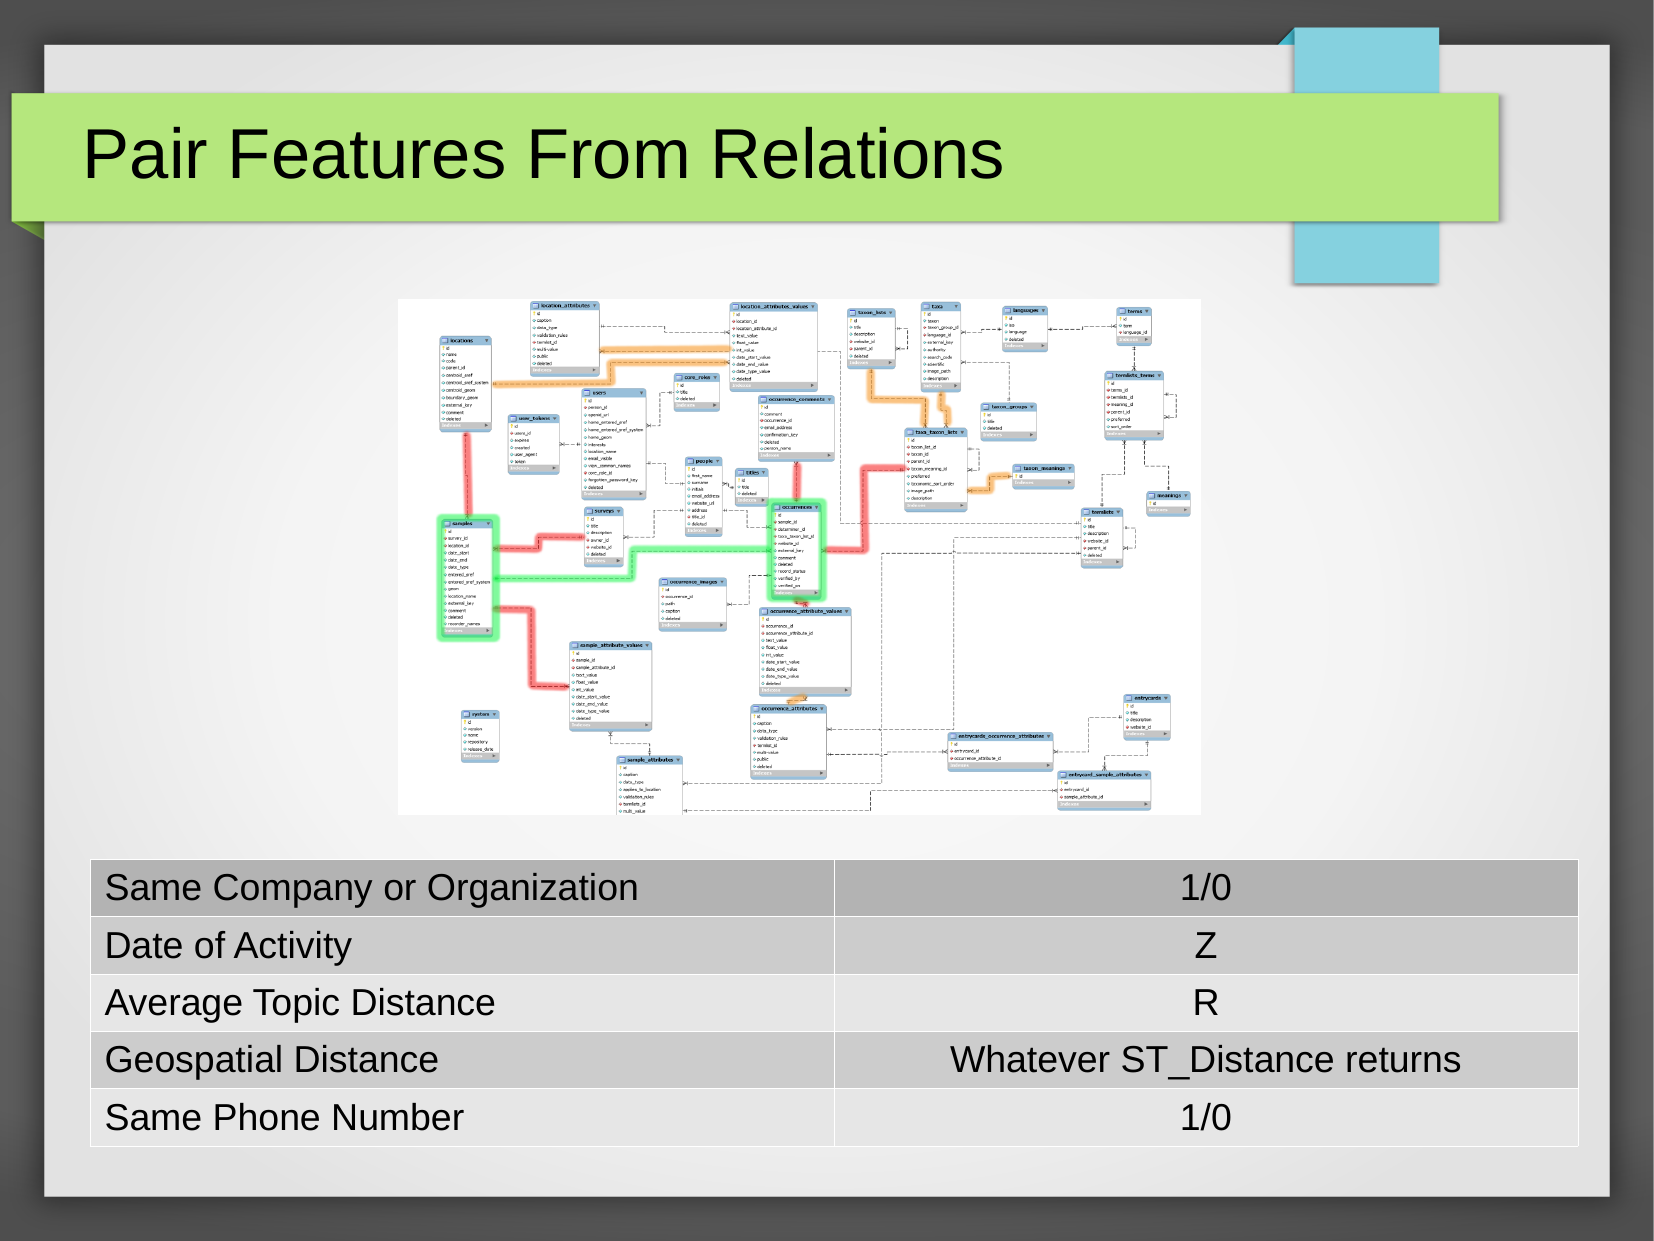

# Pair Features From Relations
| Same Company or Organization | 1/0 |
| --- | --- |
| Date of Activity | Z |
| Average Topic Distance | R |
| Geospatial Distance | Whatever ST\_Distance returns |
| Same Phone Number | 1/0 |